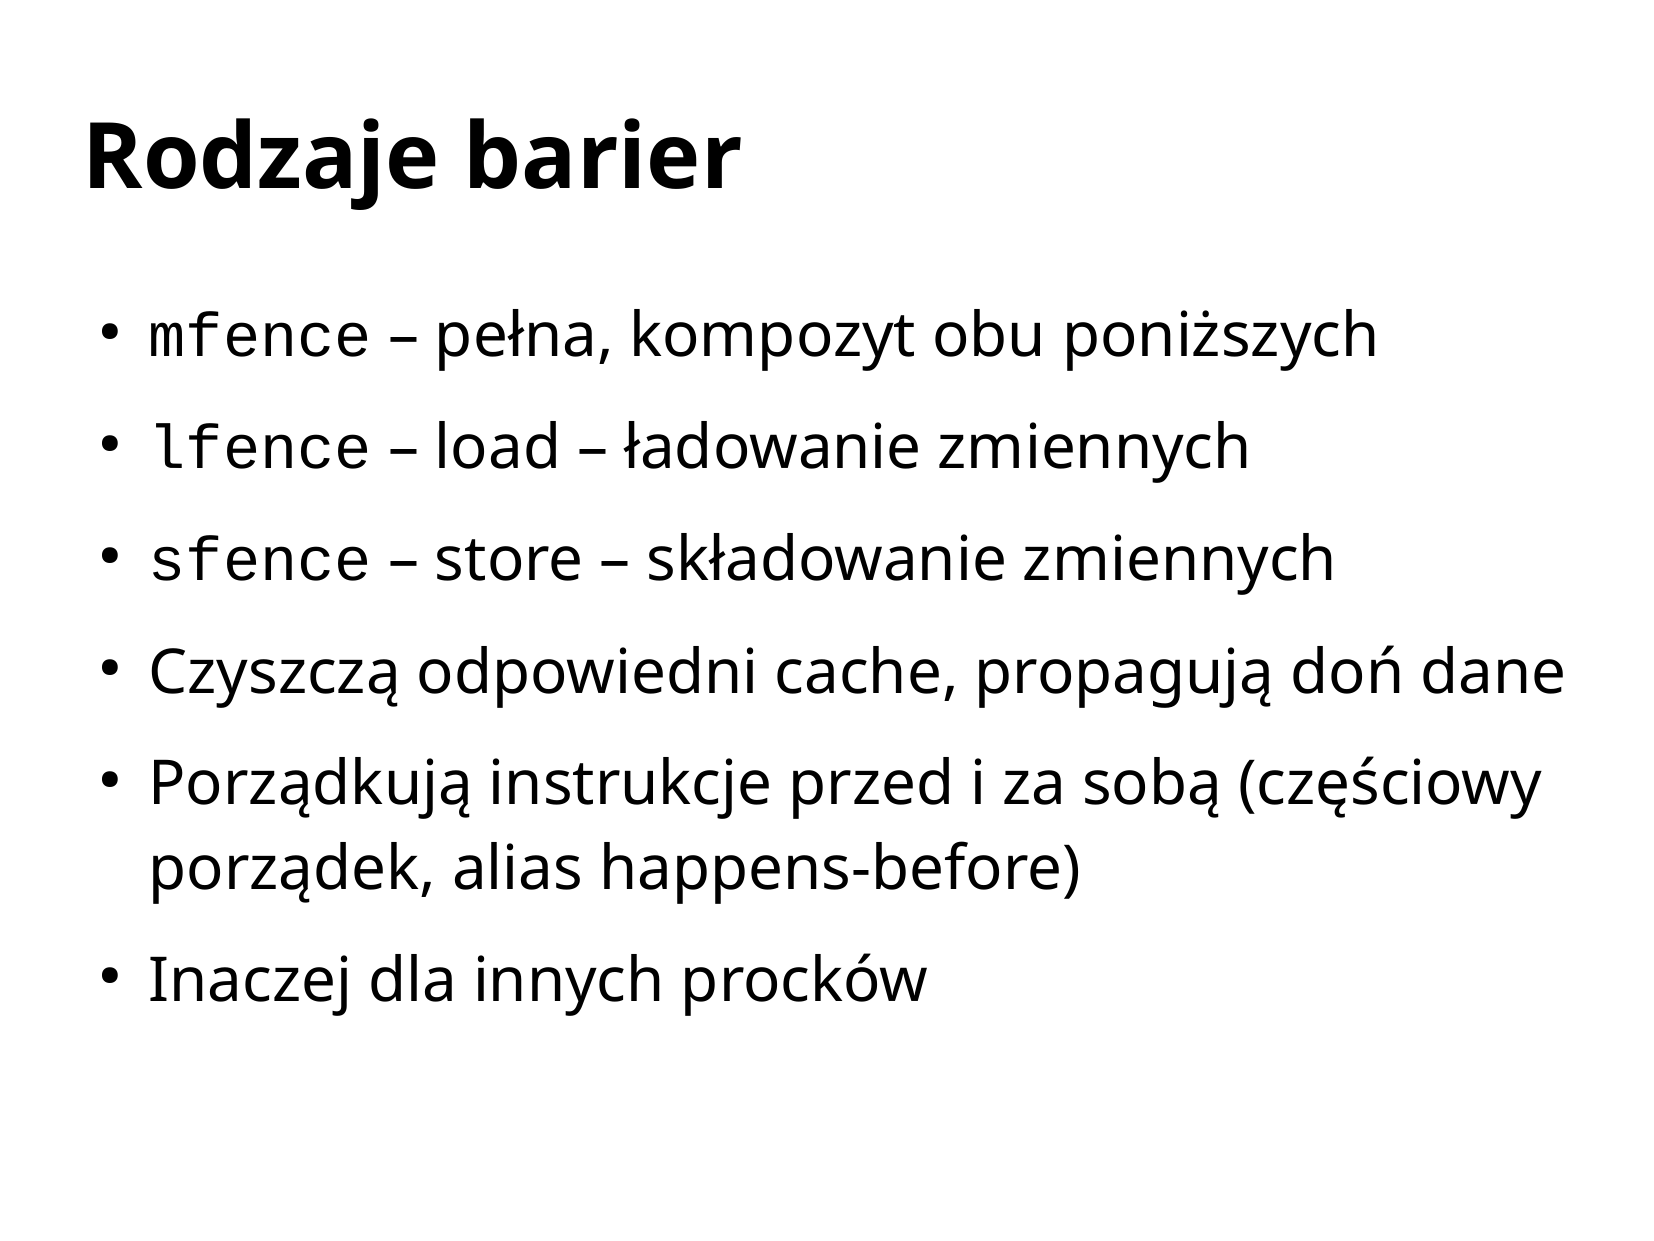

# Rodzaje barier
mfence – pełna, kompozyt obu poniższych
lfence – load – ładowanie zmiennych
sfence – store – składowanie zmiennych
Czyszczą odpowiedni cache, propagują doń dane
Porządkują instrukcje przed i za sobą (częściowy porządek, alias happens-before)
Inaczej dla innych procków